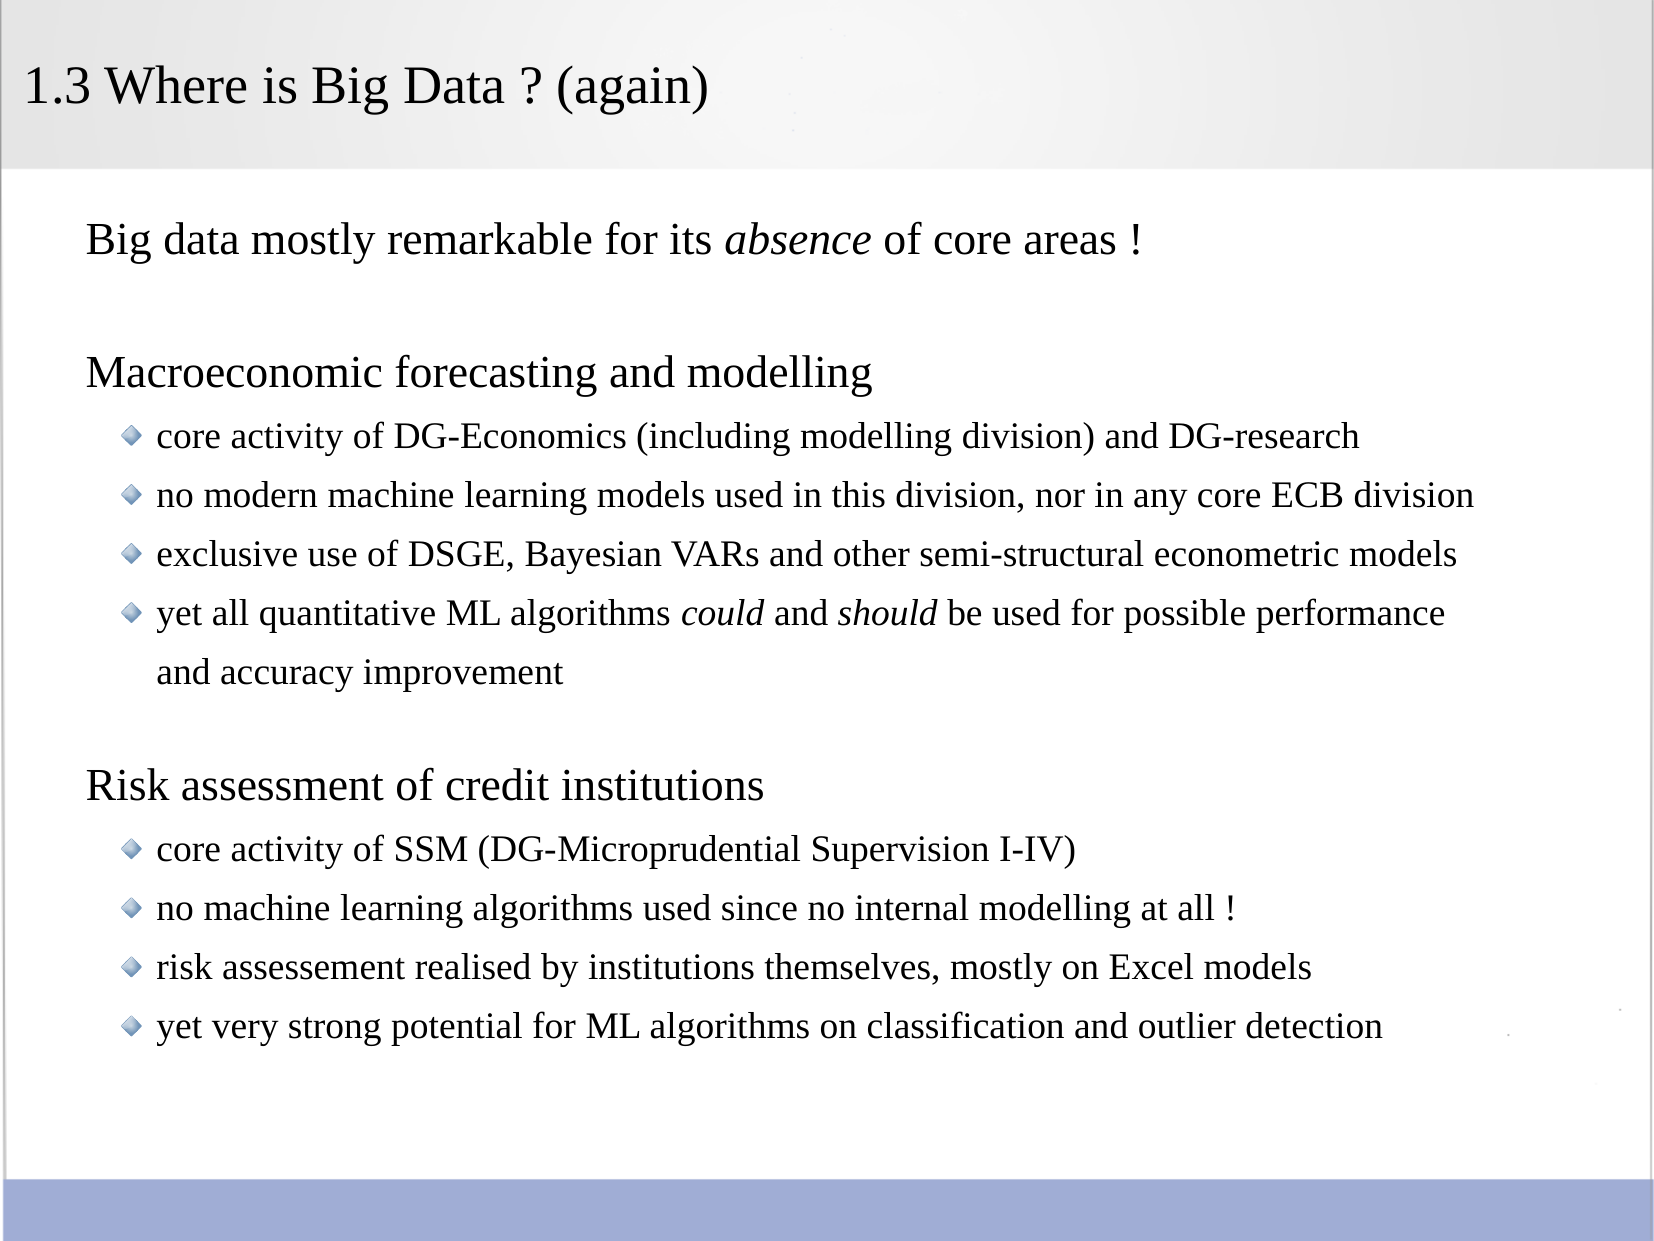

1.3 Where is Big Data ? (again)
Big data mostly remarkable for its absence of core areas !
Macroeconomic forecasting and modelling
core activity of DG-Economics (including modelling division) and DG-research
no modern machine learning models used in this division, nor in any core ECB division
exclusive use of DSGE, Bayesian VARs and other semi-structural econometric models
yet all quantitative ML algorithms could and should be used for possible performance and accuracy improvement
Risk assessment of credit institutions
core activity of SSM (DG-Microprudential Supervision I-IV)
no machine learning algorithms used since no internal modelling at all !
risk assessement realised by institutions themselves, mostly on Excel models
yet very strong potential for ML algorithms on classification and outlier detection